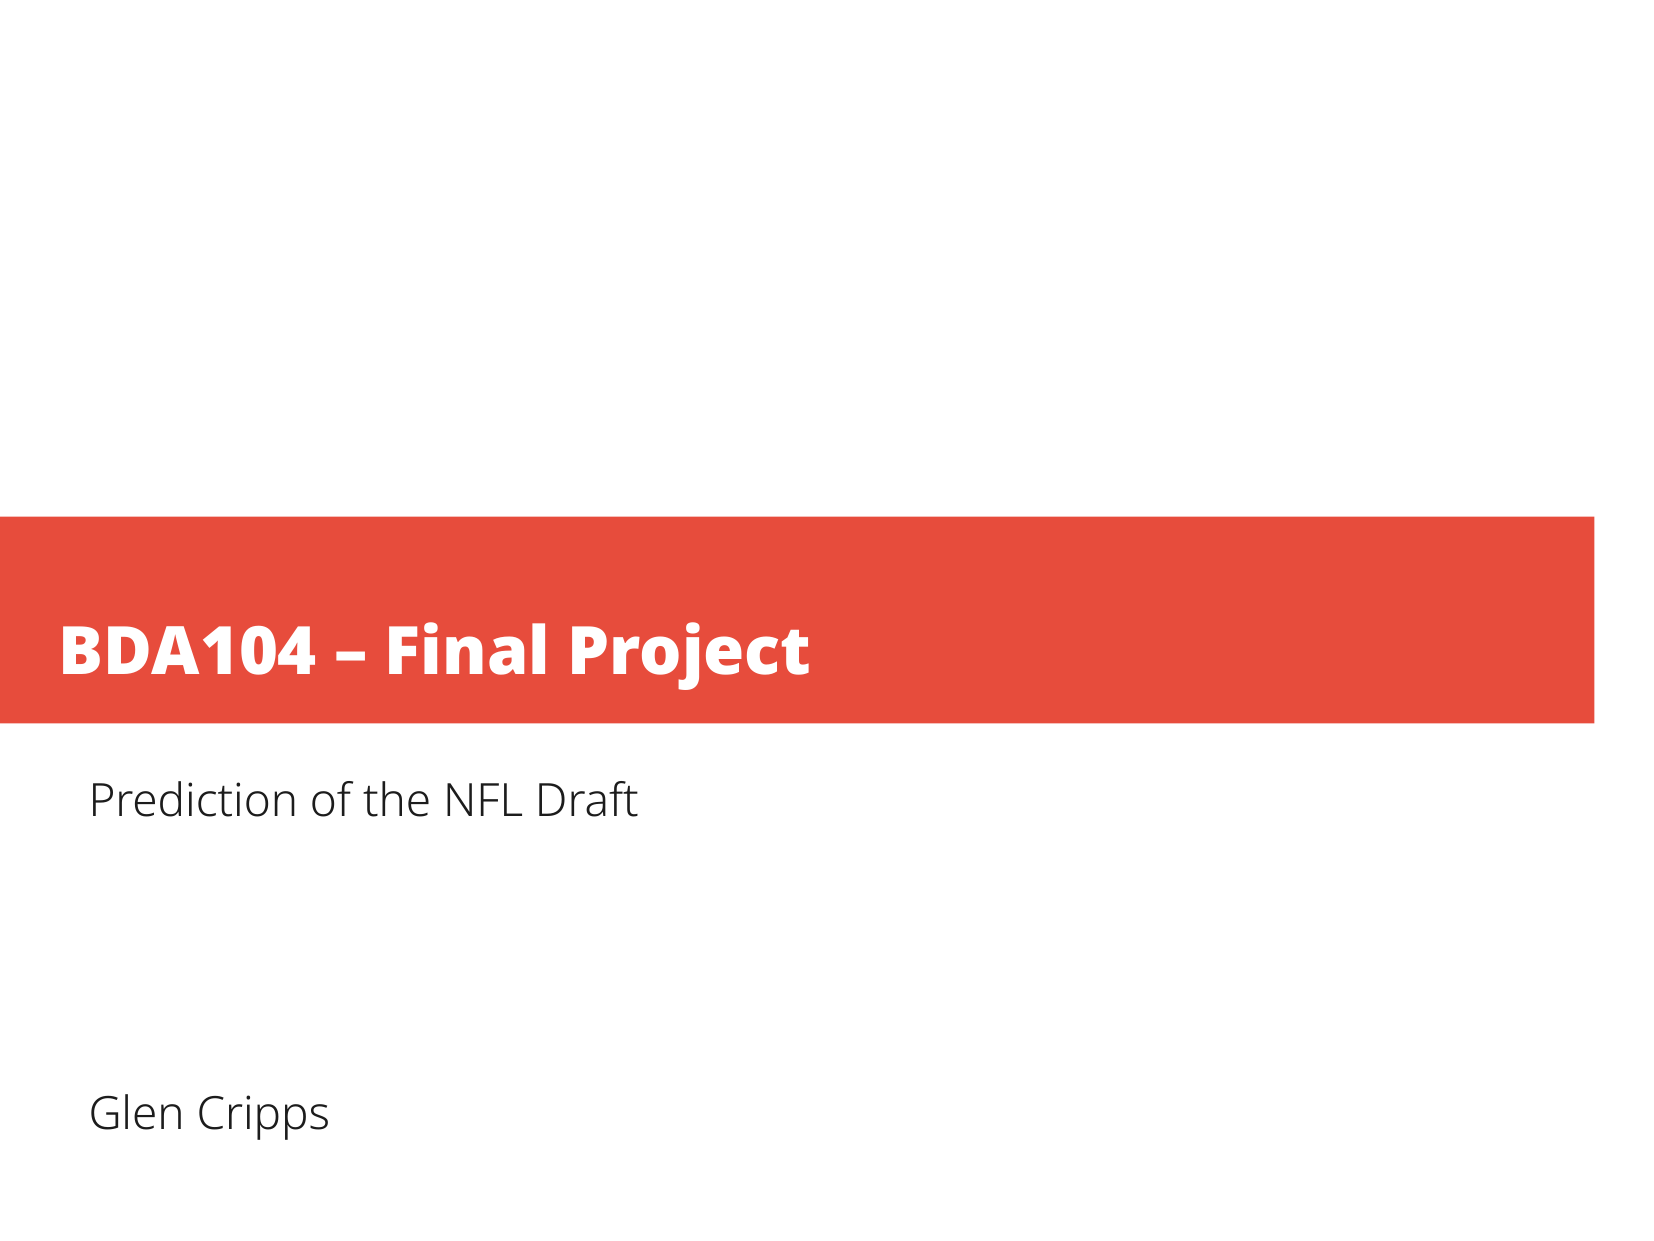

# BDA104 – Final Project
Prediction of the NFL Draft
Glen Cripps